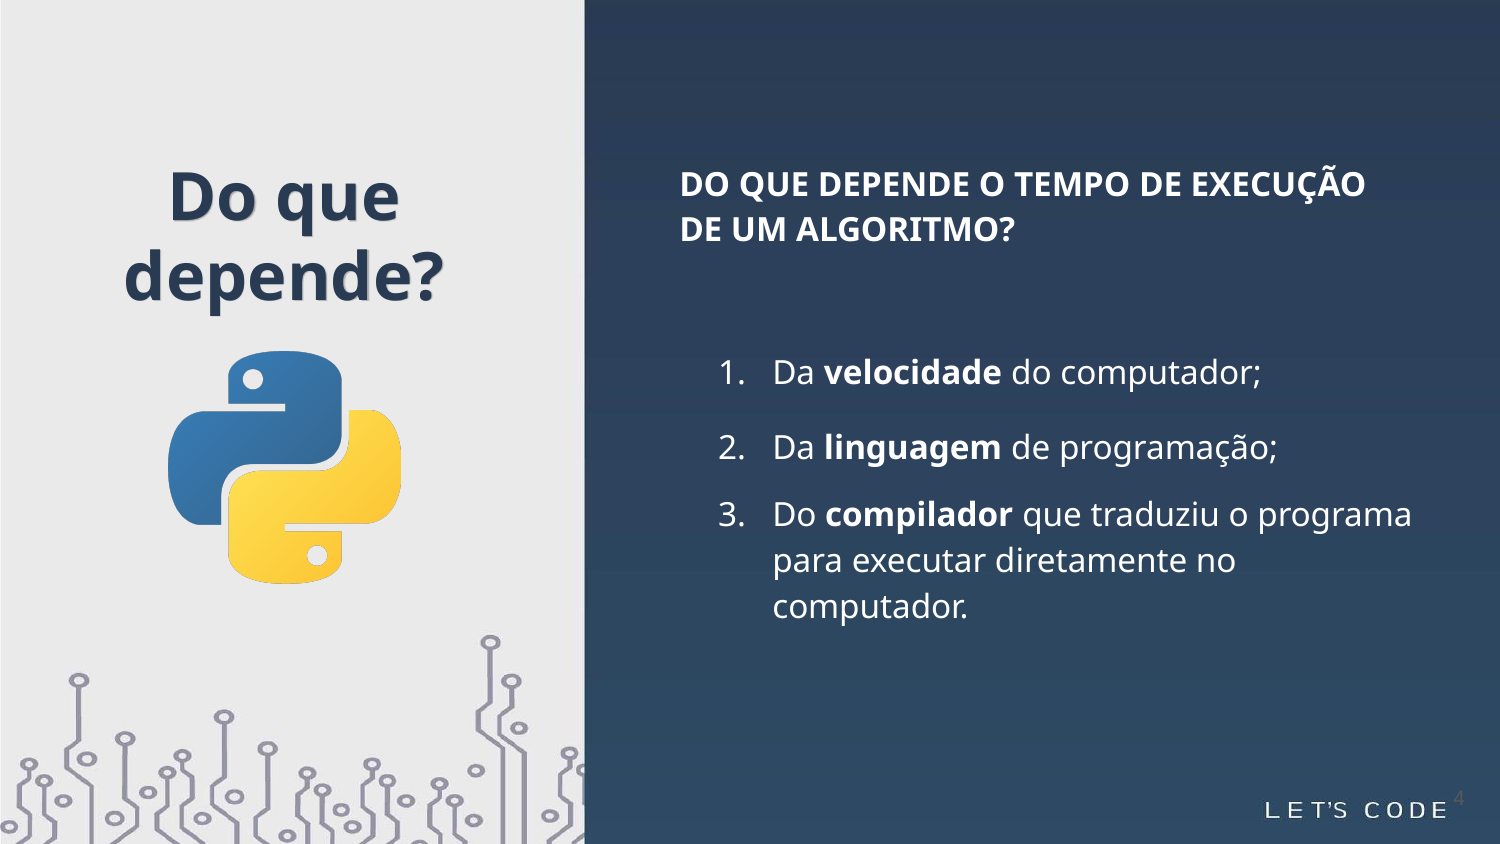

Do que depende?
DO QUE DEPENDE O TEMPO DE EXECUÇÃO DE UM ALGORITMO?
Da velocidade do computador;
Da linguagem de programação;
Do compilador que traduziu o programa para executar diretamente no computador.